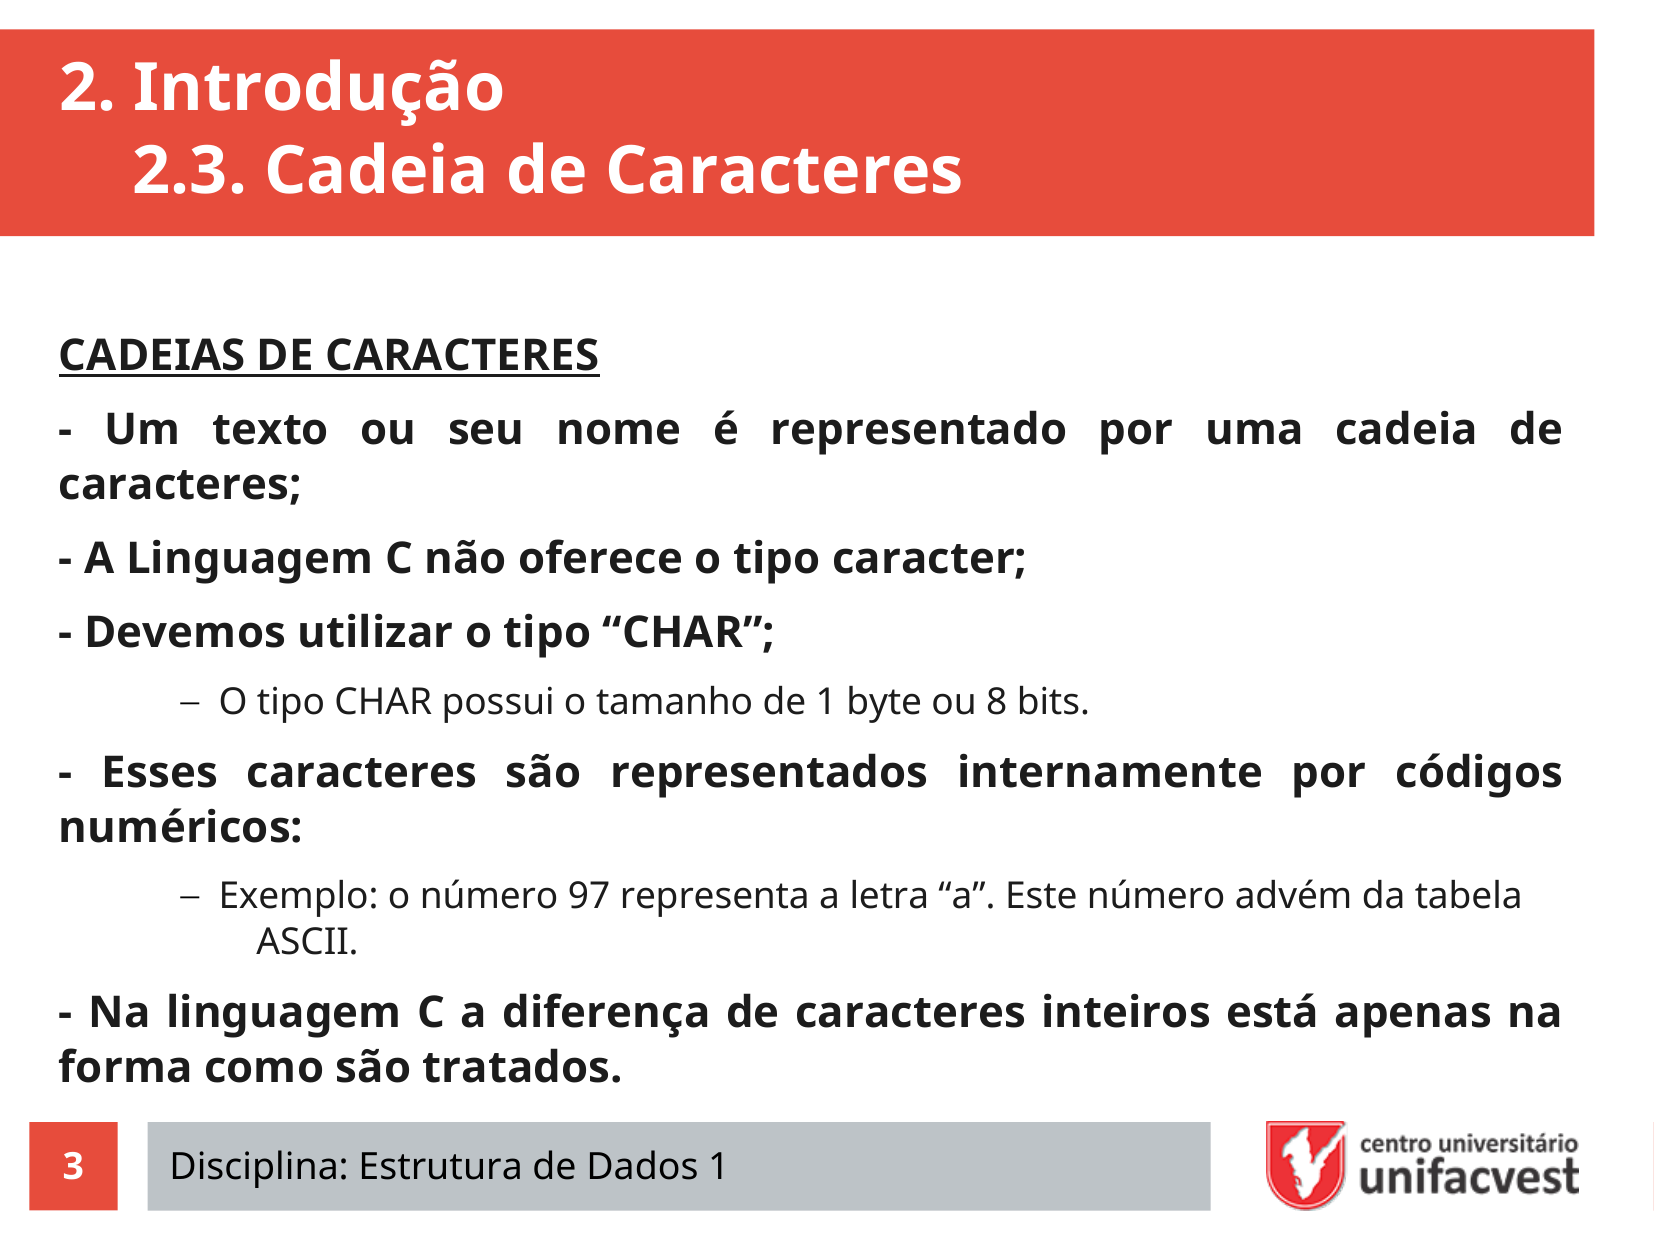

# 2. Introdução 2.3. Cadeia de Caracteres
CADEIAS DE CARACTERES
- Um texto ou seu nome é representado por uma cadeia de caracteres;
- A Linguagem C não oferece o tipo caracter;
- Devemos utilizar o tipo “CHAR”;
O tipo CHAR possui o tamanho de 1 byte ou 8 bits.
- Esses caracteres são representados internamente por códigos numéricos:
Exemplo: o número 97 representa a letra “a”. Este número advém da tabela ASCII.
- Na linguagem C a diferença de caracteres inteiros está apenas na forma como são tratados.
3
Disciplina: Estrutura de Dados 1